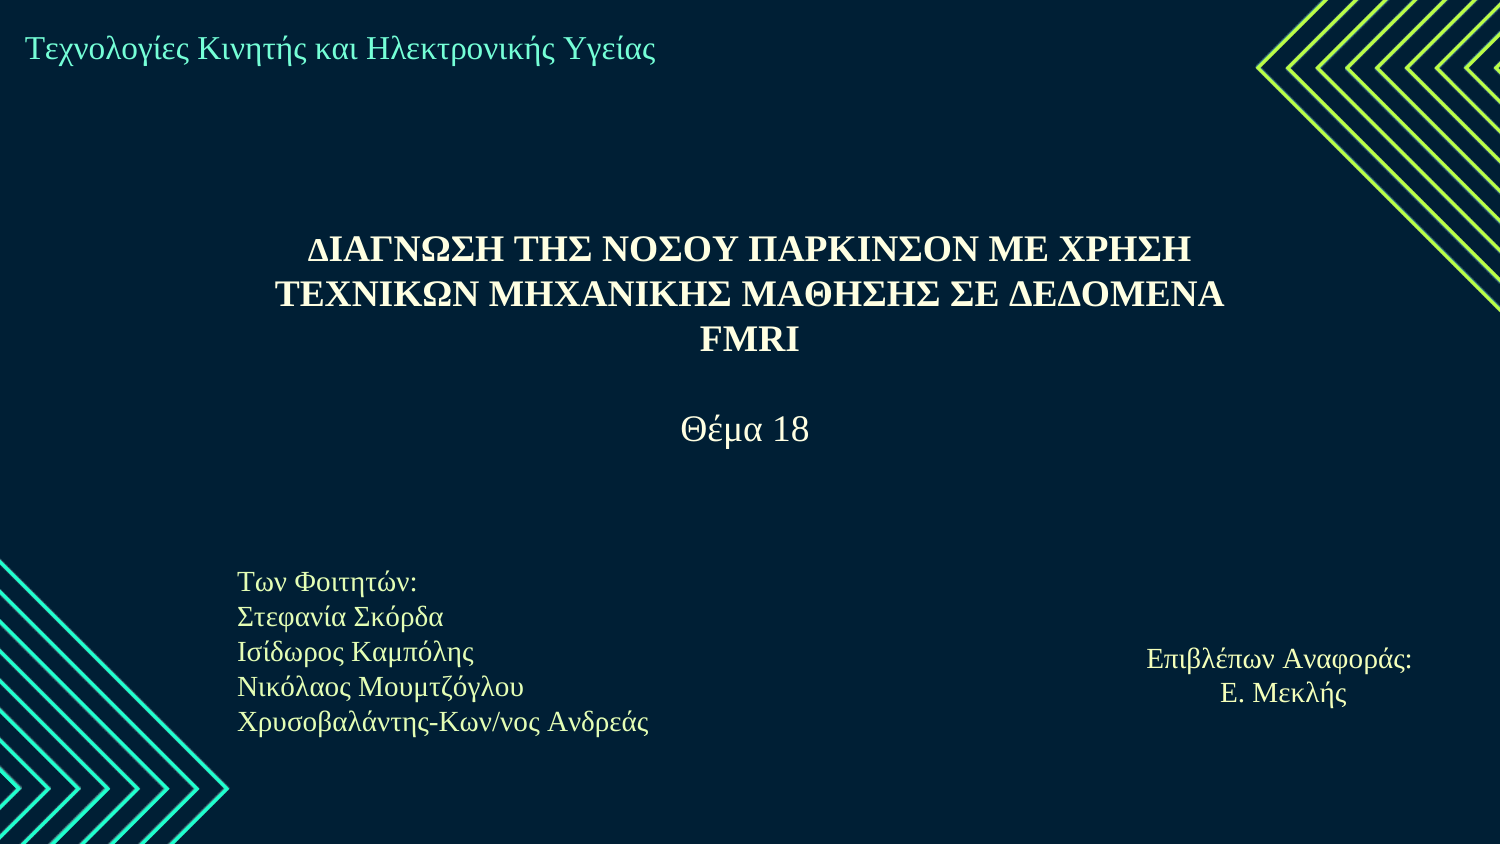

# Τεχνολογίες Κινητής και Ηλεκτρονικής Υγείας
ΔΙΑΓΝΩΣΗ ΤΗΣ ΝΟΣΟΥ ΠΑΡΚΙΝΣΟΝ ΜΕ ΧΡΗΣΗ ΤΕΧΝΙΚΩΝ ΜΗΧΑΝΙΚΗΣ ΜΑΘΗΣΗΣ ΣΕ ΔΕΔΟΜΕΝΑ FMRI
Θέμα 18
Των Φοιτητών:
Στεφανία Σκόρδα
Ισίδωρος Καμπόλης
Νικόλαος Μουμτζόγλου
Χρυσοβαλάντης-Κων/νος Ανδρεάς
Επιβλέπων Αναφοράς:
Ε. Μεκλής